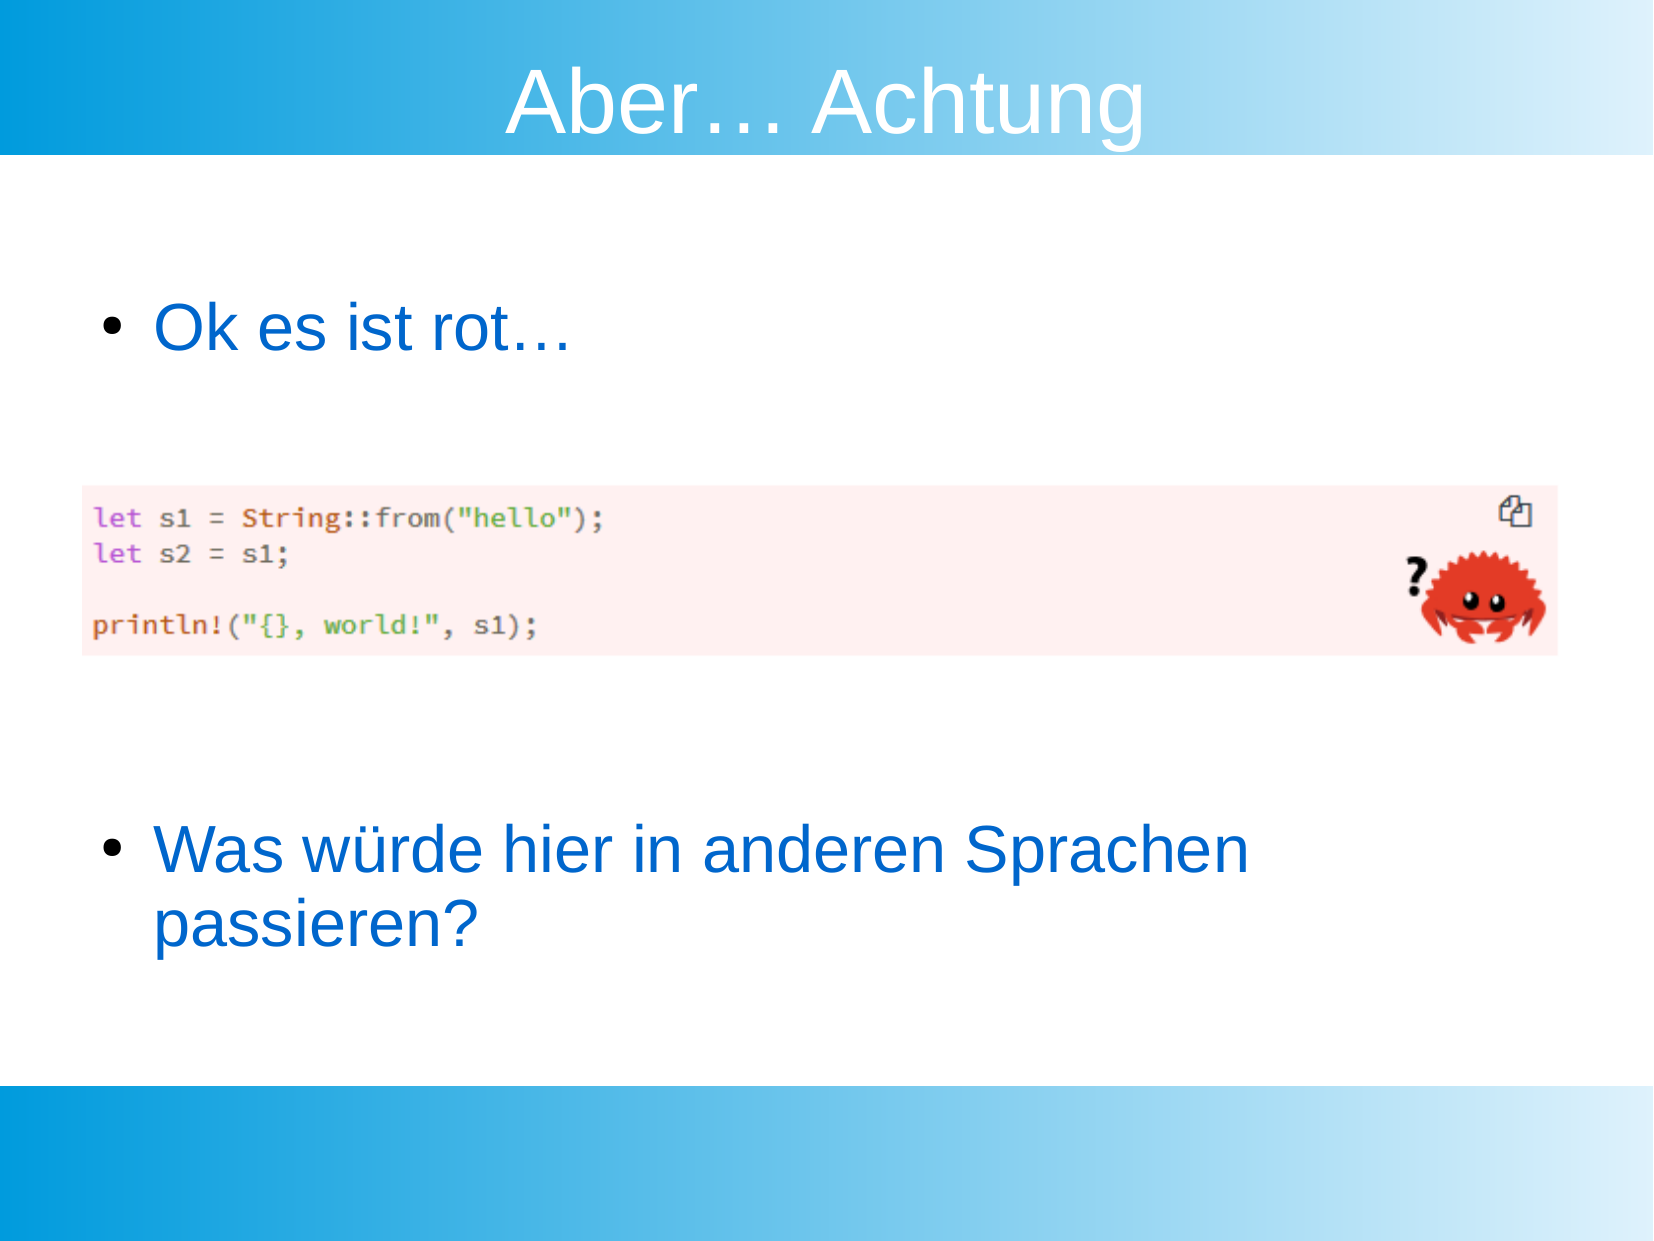

# Aber… Achtung
Ok es ist rot…
Was würde hier in anderen Sprachen passieren?